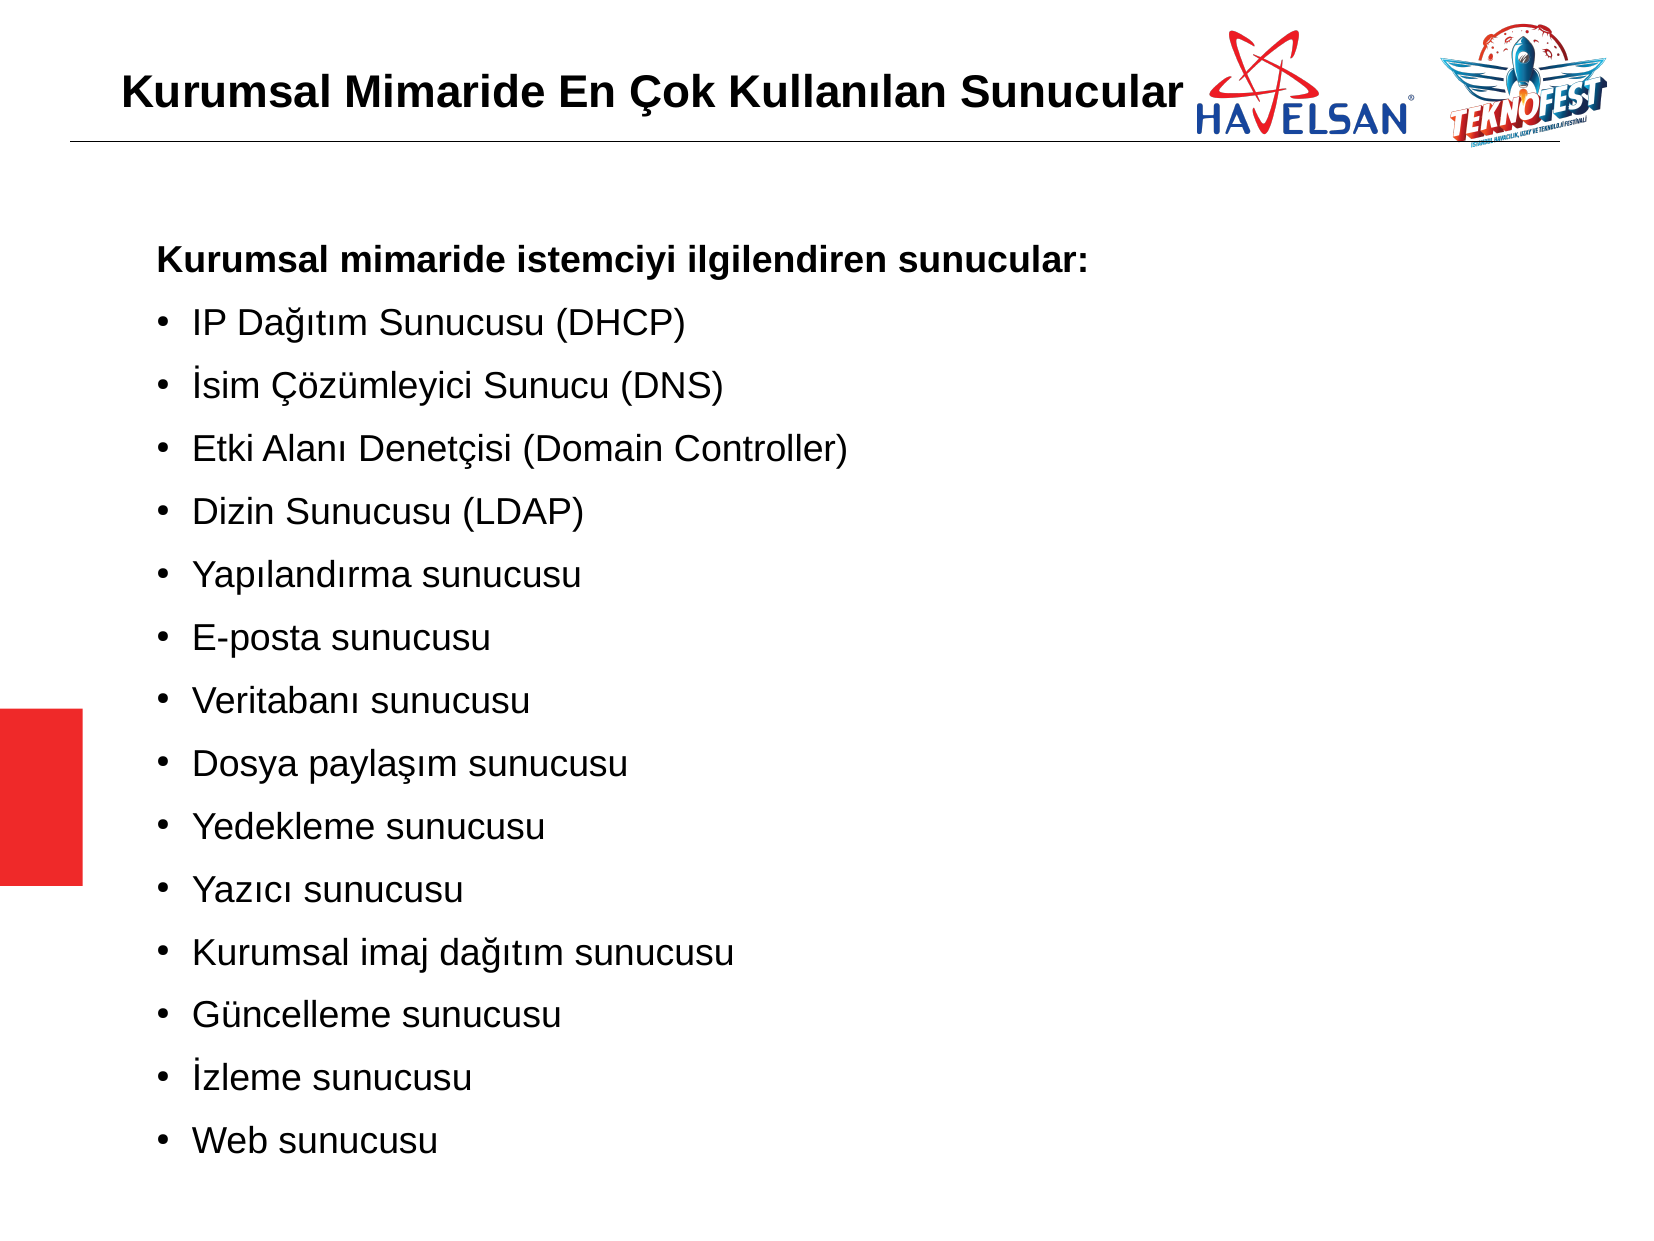

Kurumsal Mimaride En Çok Kullanılan Sunucular
Kurumsal mimaride istemciyi ilgilendiren sunucular:
IP Dağıtım Sunucusu (DHCP)
İsim Çözümleyici Sunucu (DNS)
Etki Alanı Denetçisi (Domain Controller)
Dizin Sunucusu (LDAP)
Yapılandırma sunucusu
E-posta sunucusu
Veritabanı sunucusu
Dosya paylaşım sunucusu
Yedekleme sunucusu
Yazıcı sunucusu
Kurumsal imaj dağıtım sunucusu
Güncelleme sunucusu
İzleme sunucusu
Web sunucusu